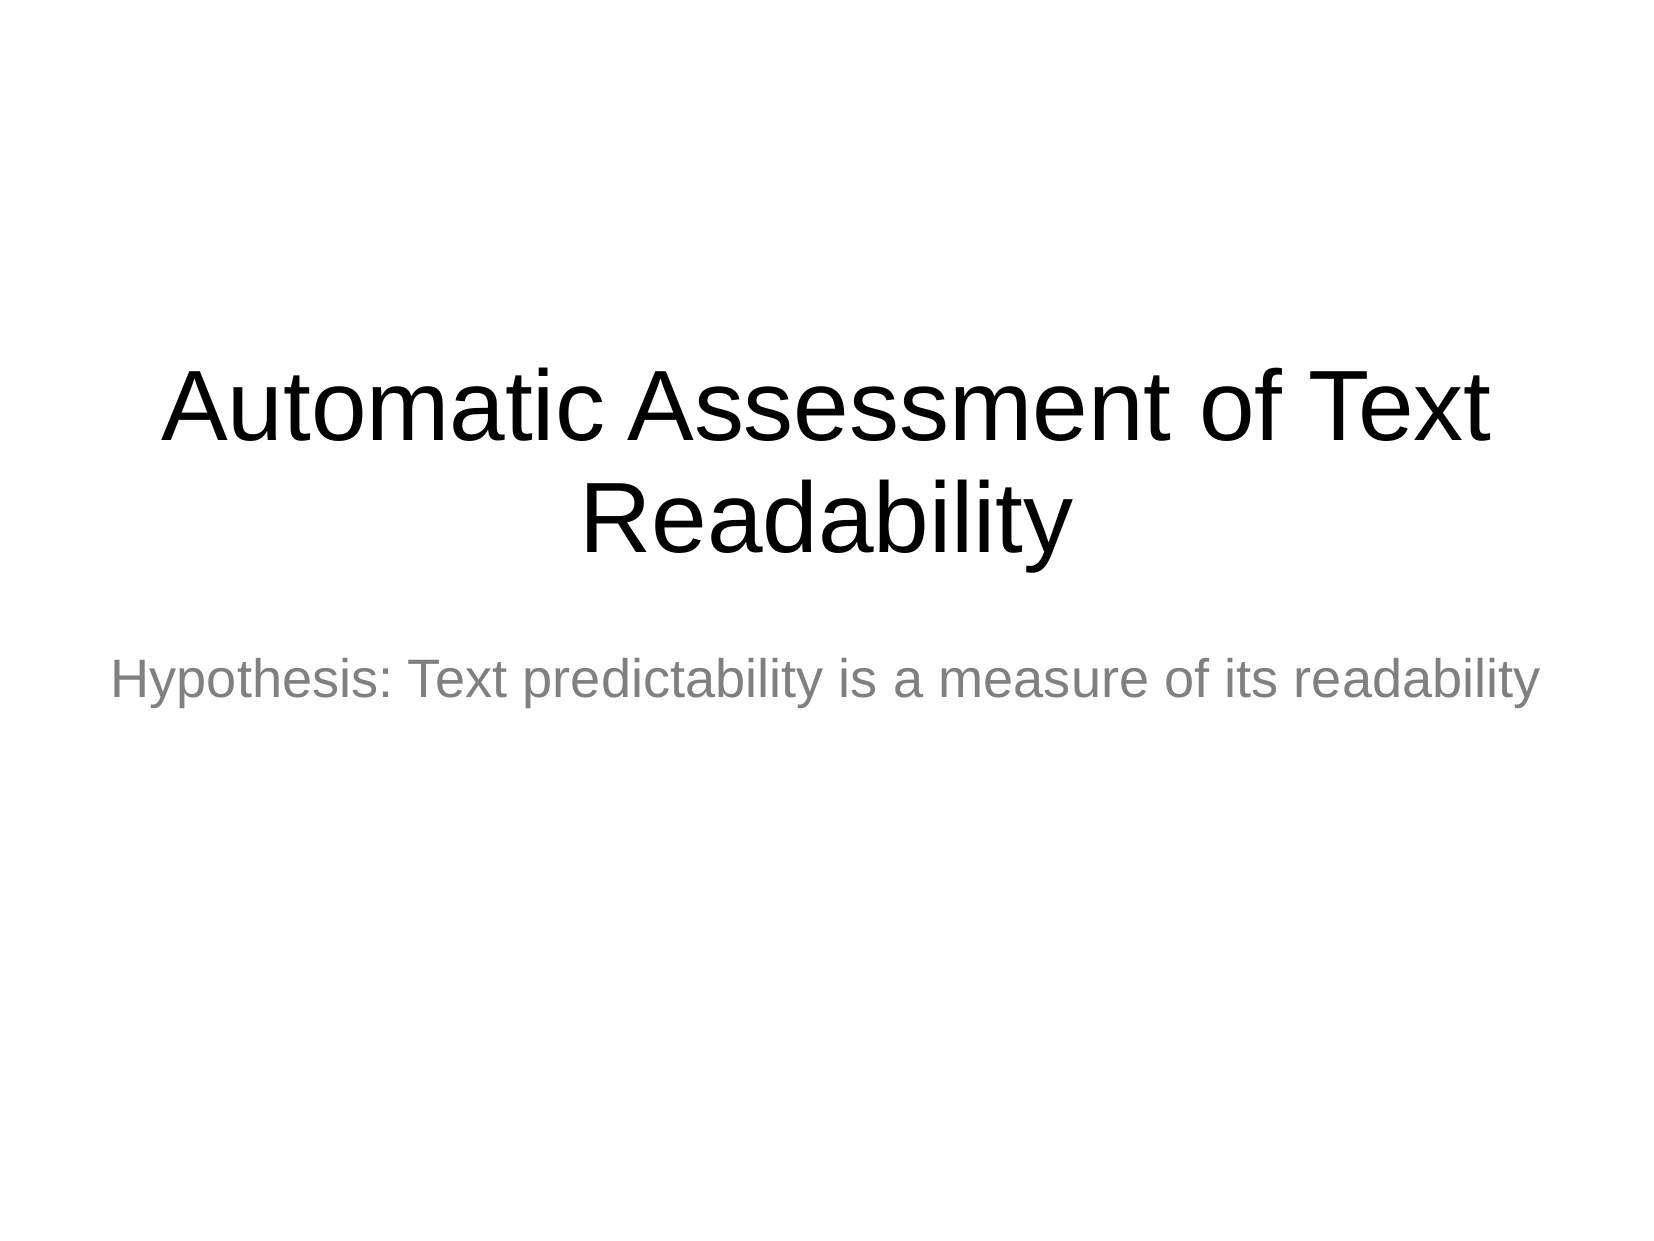

# Automatic Assessment of Text Readability
Hypothesis: Text predictability is a measure of its readability